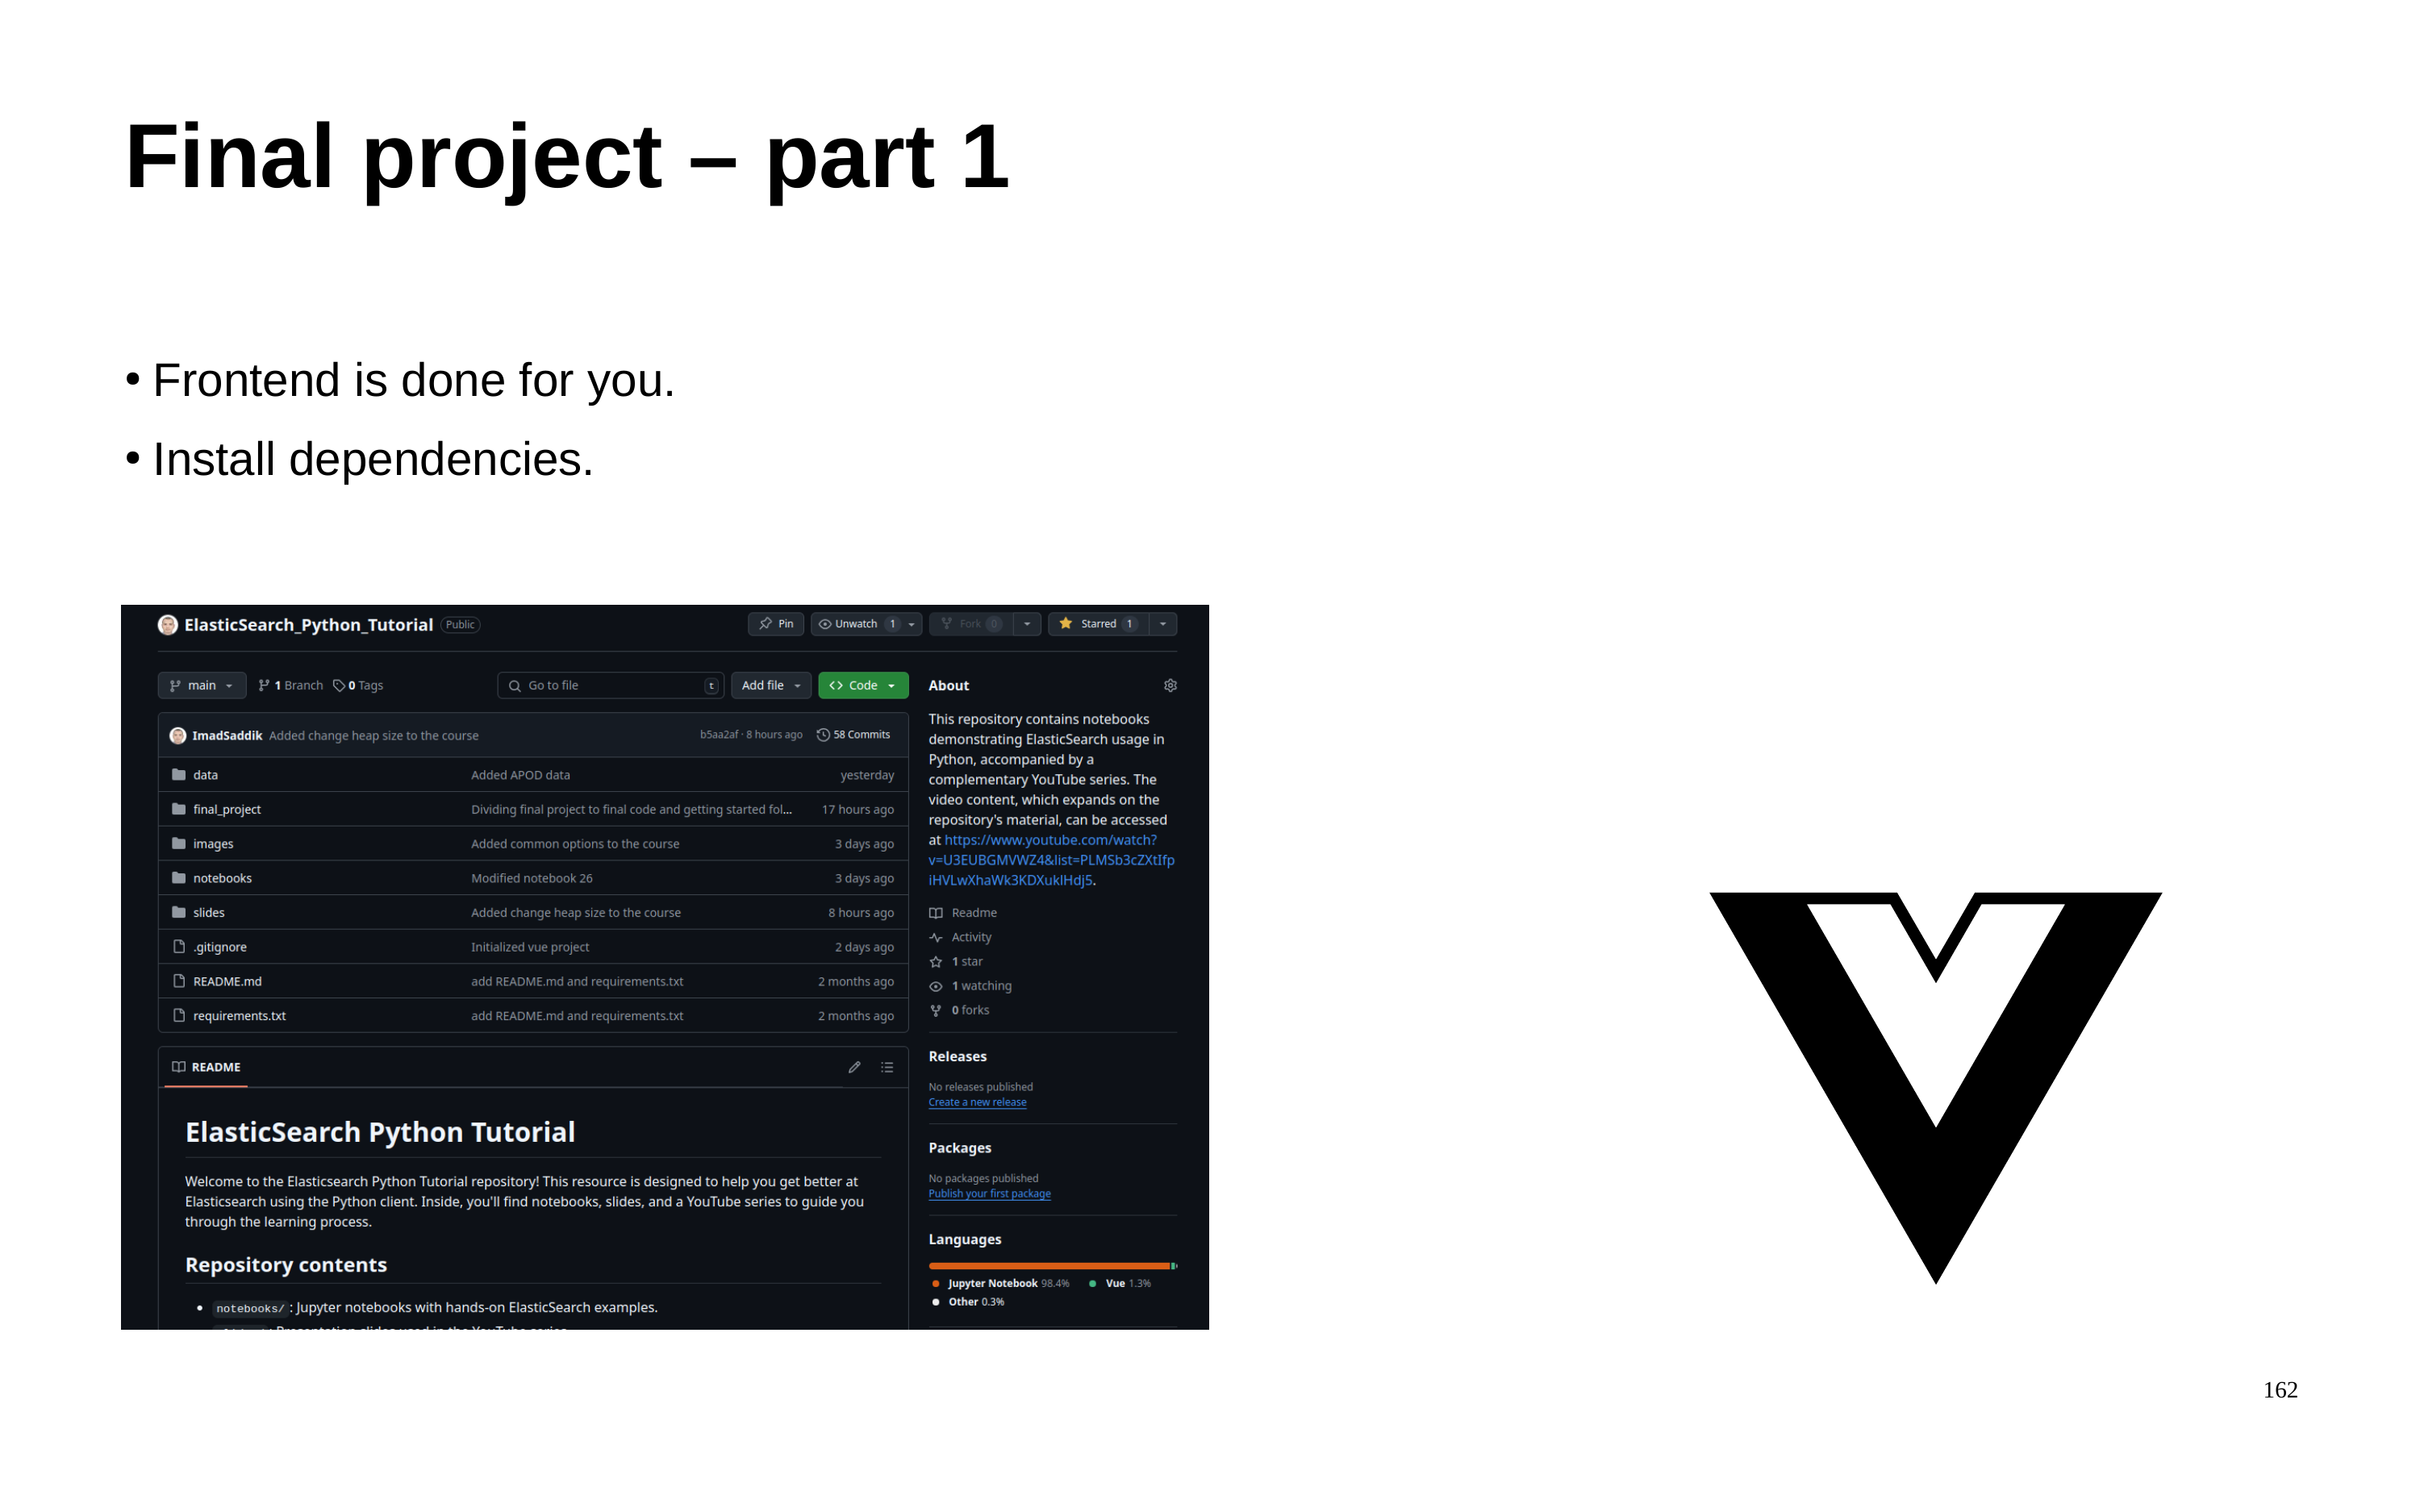

Final project – part 1
Frontend is done for you.
Install dependencies.
162